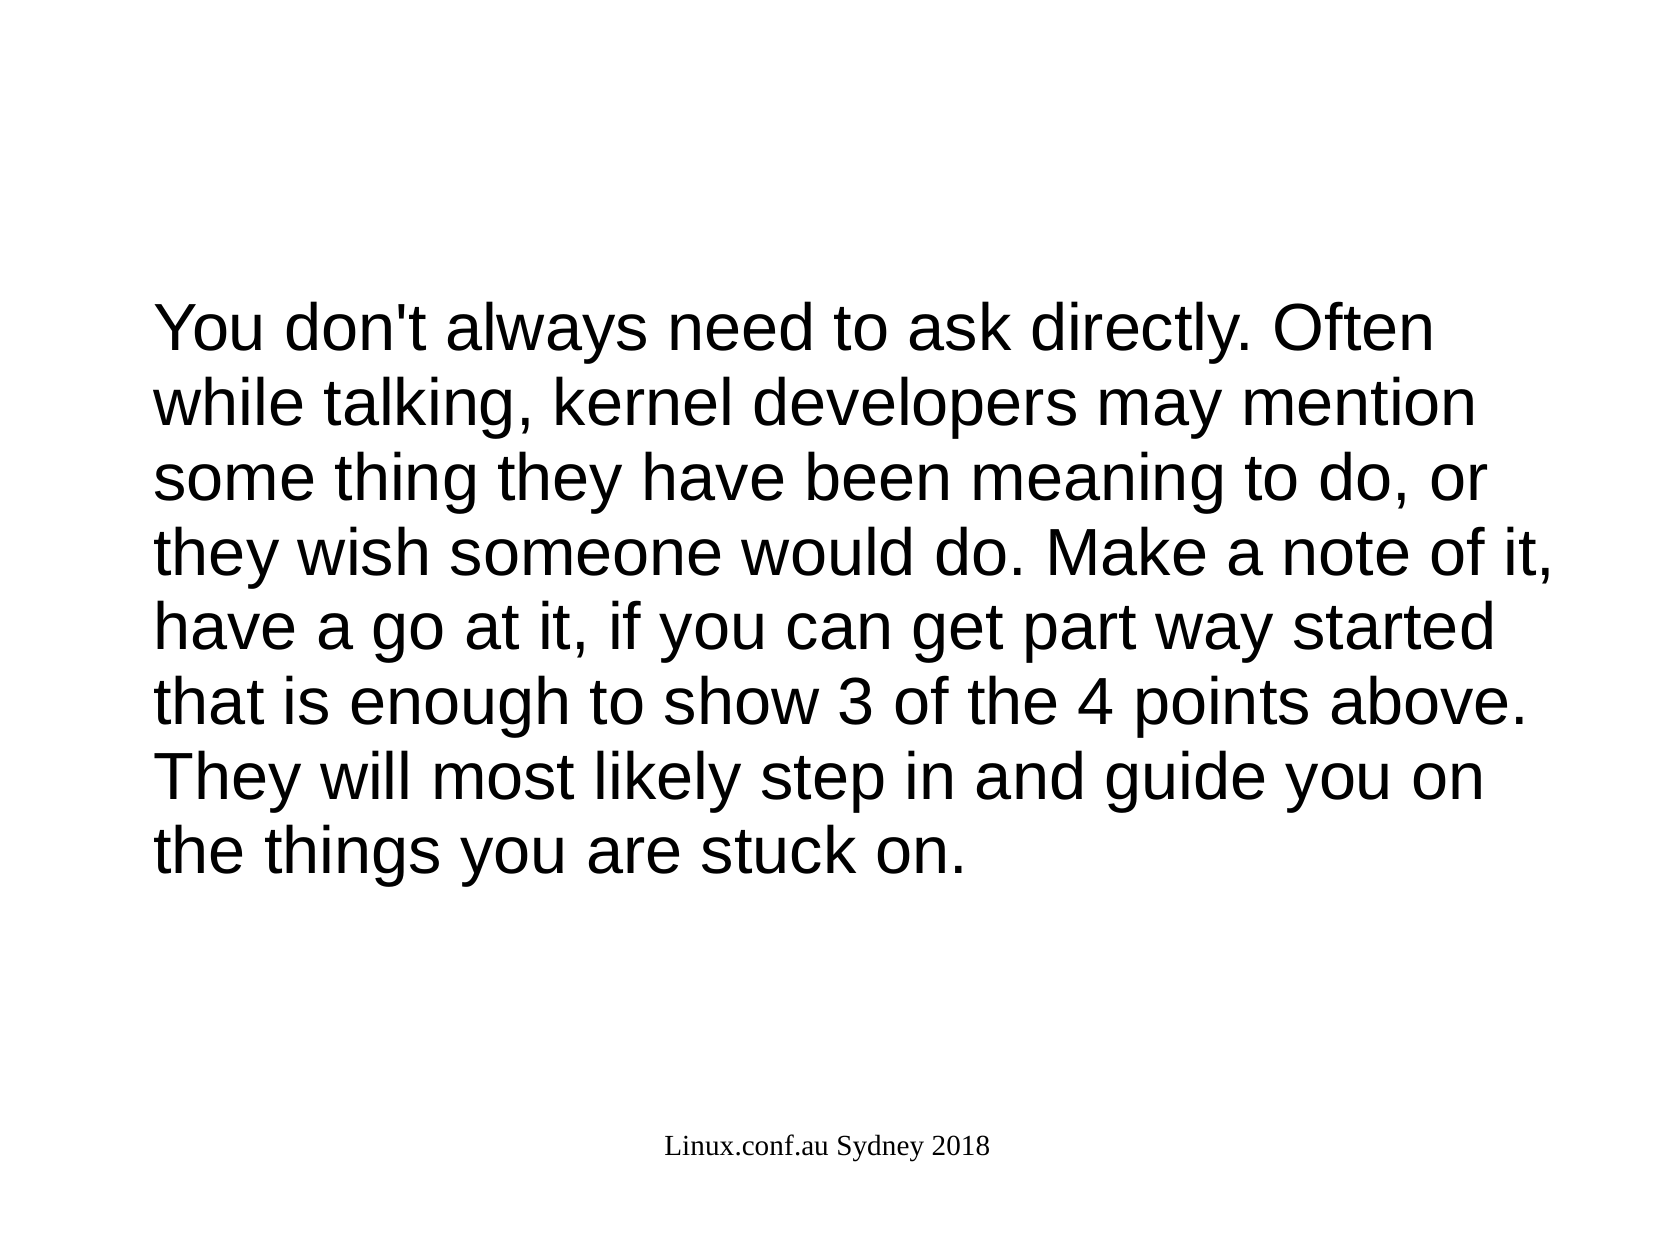

#
You don't always need to ask directly. Often while talking, kernel developers may mention some thing they have been meaning to do, or they wish someone would do. Make a note of it, have a go at it, if you can get part way started that is enough to show 3 of the 4 points above. They will most likely step in and guide you on the things you are stuck on.
Linux.conf.au Sydney 2018